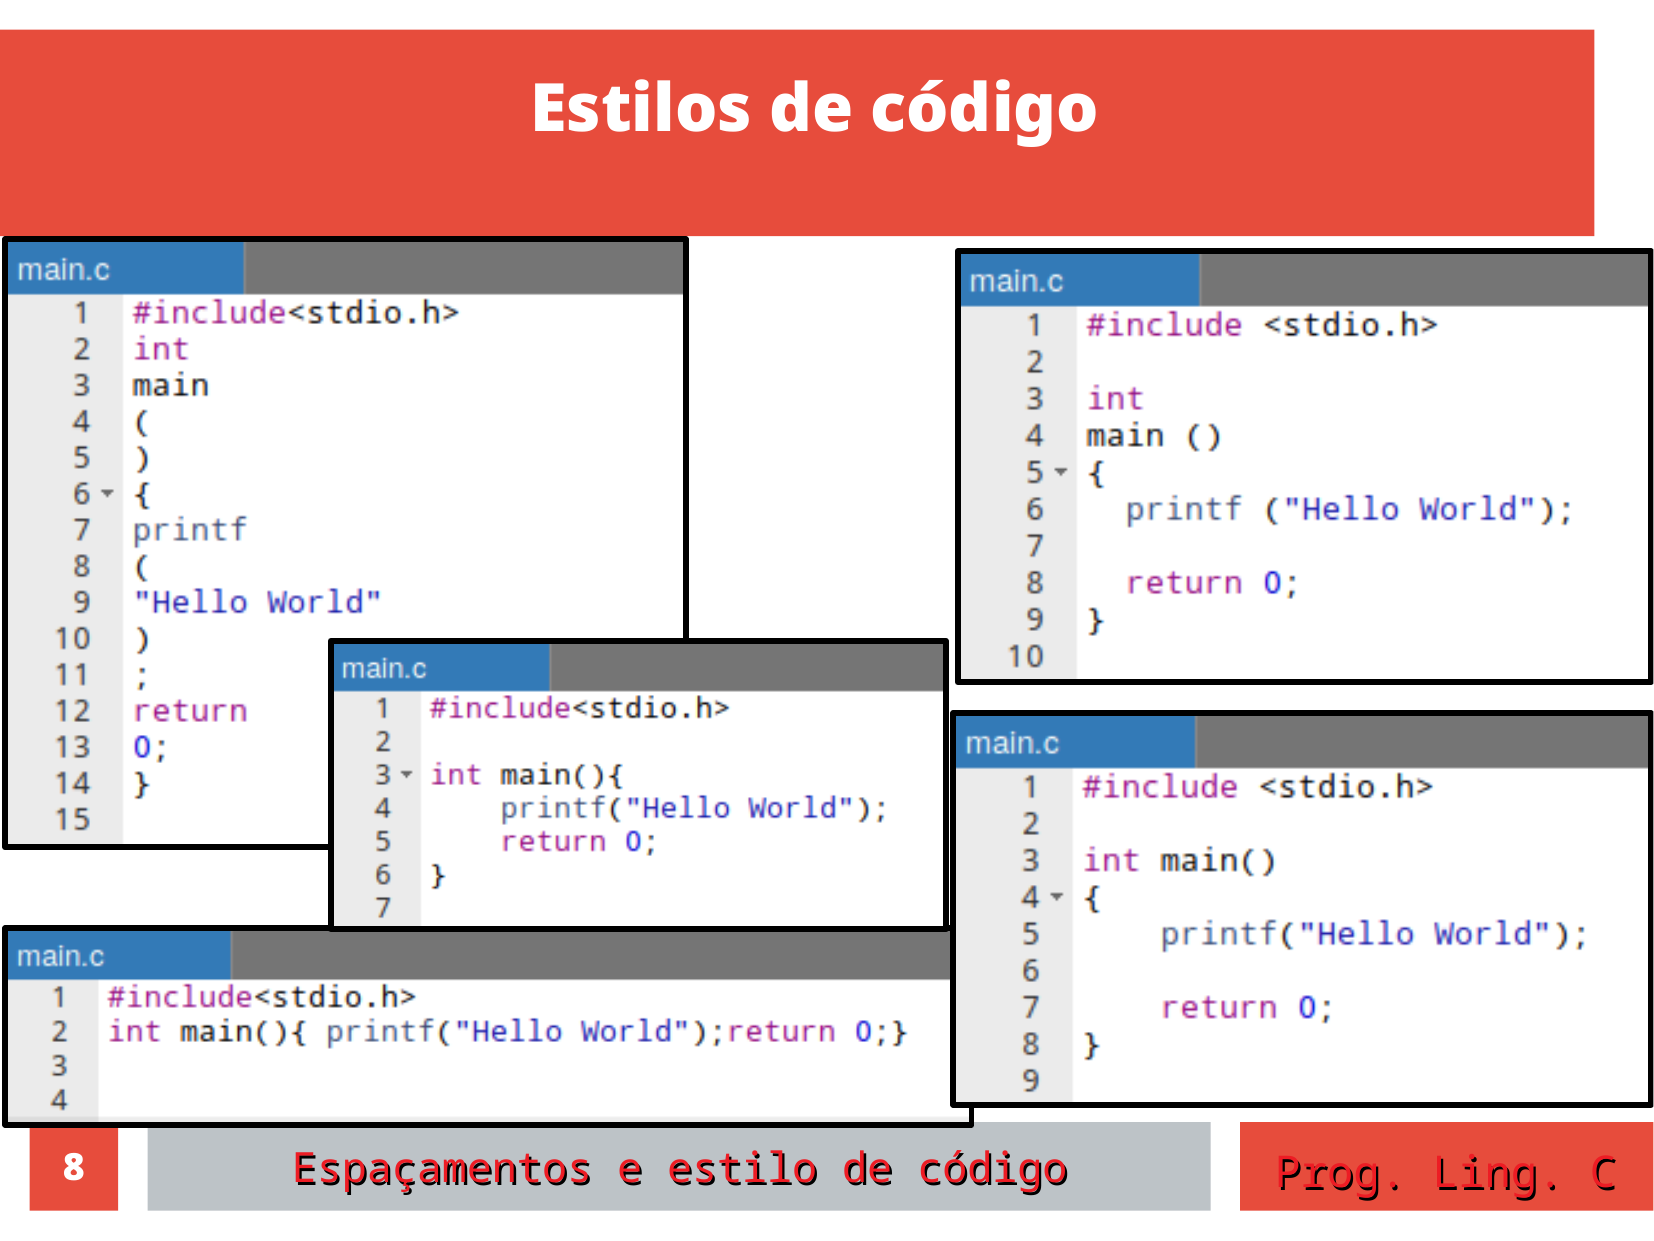

# Estilos de código
8
Espaçamentos e estilo de código
 Prog. Ling. C